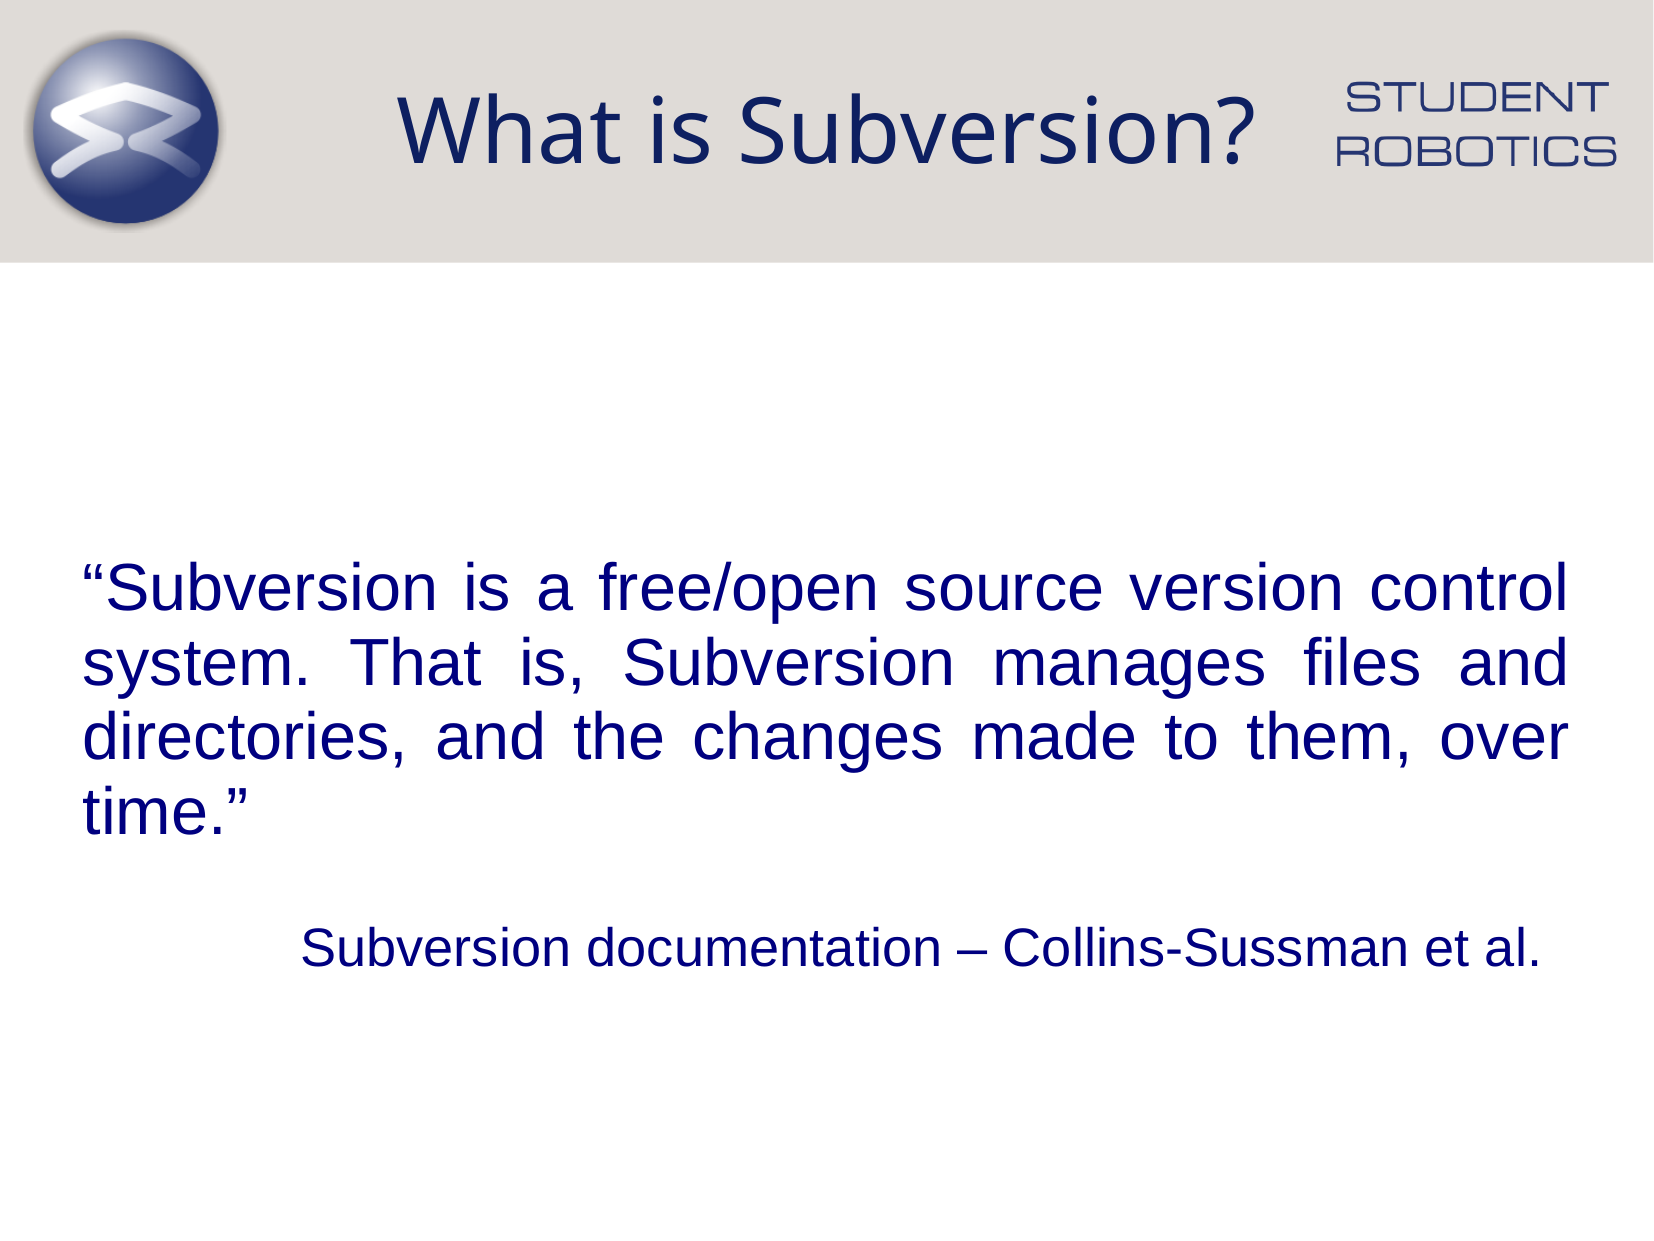

# What is Subversion?
“Subversion is a free/open source version control system. That is, Subversion manages files and directories, and the changes made to them, over time.”
Subversion documentation – Collins-Sussman et al.